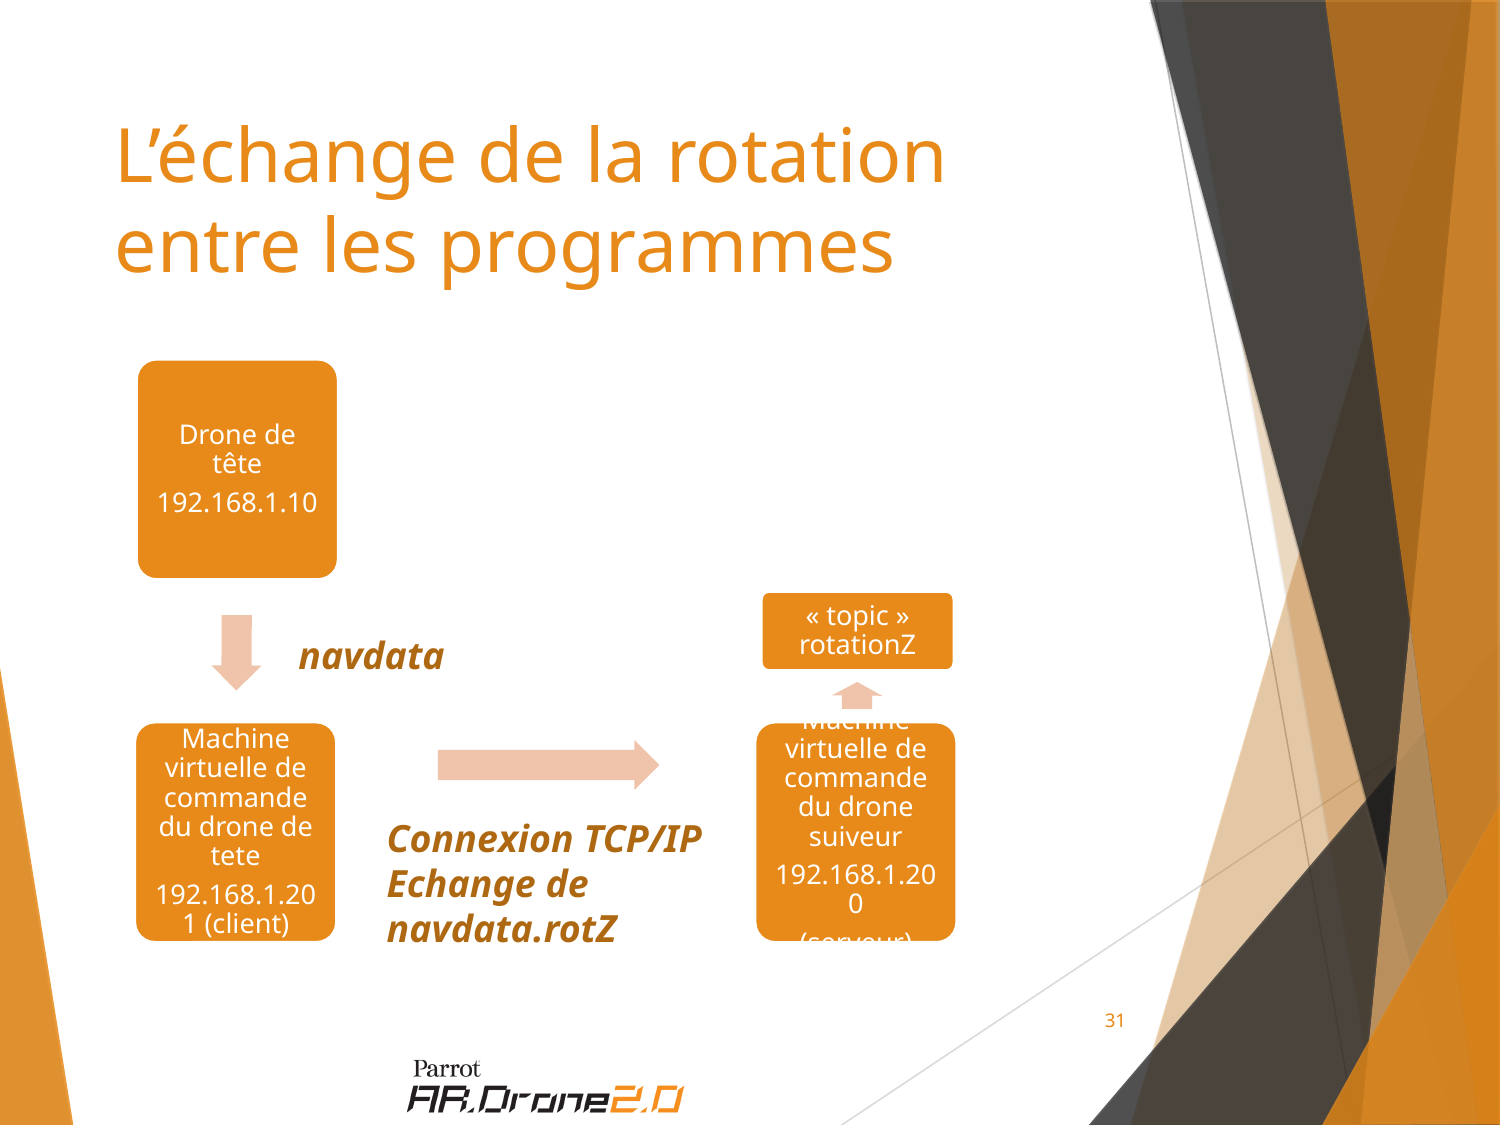

# L’échange de la rotation entre les programmes
Drone de tête
192.168.1.10
« topic » rotationZ
Machine virtuelle de commande du drone de tete
192.168.1.201 (client)
Machine virtuelle de commande du drone suiveur
192.168.1.200
(serveur)
navdata
Connexion TCP/IP
Echange de navdata.rotZ